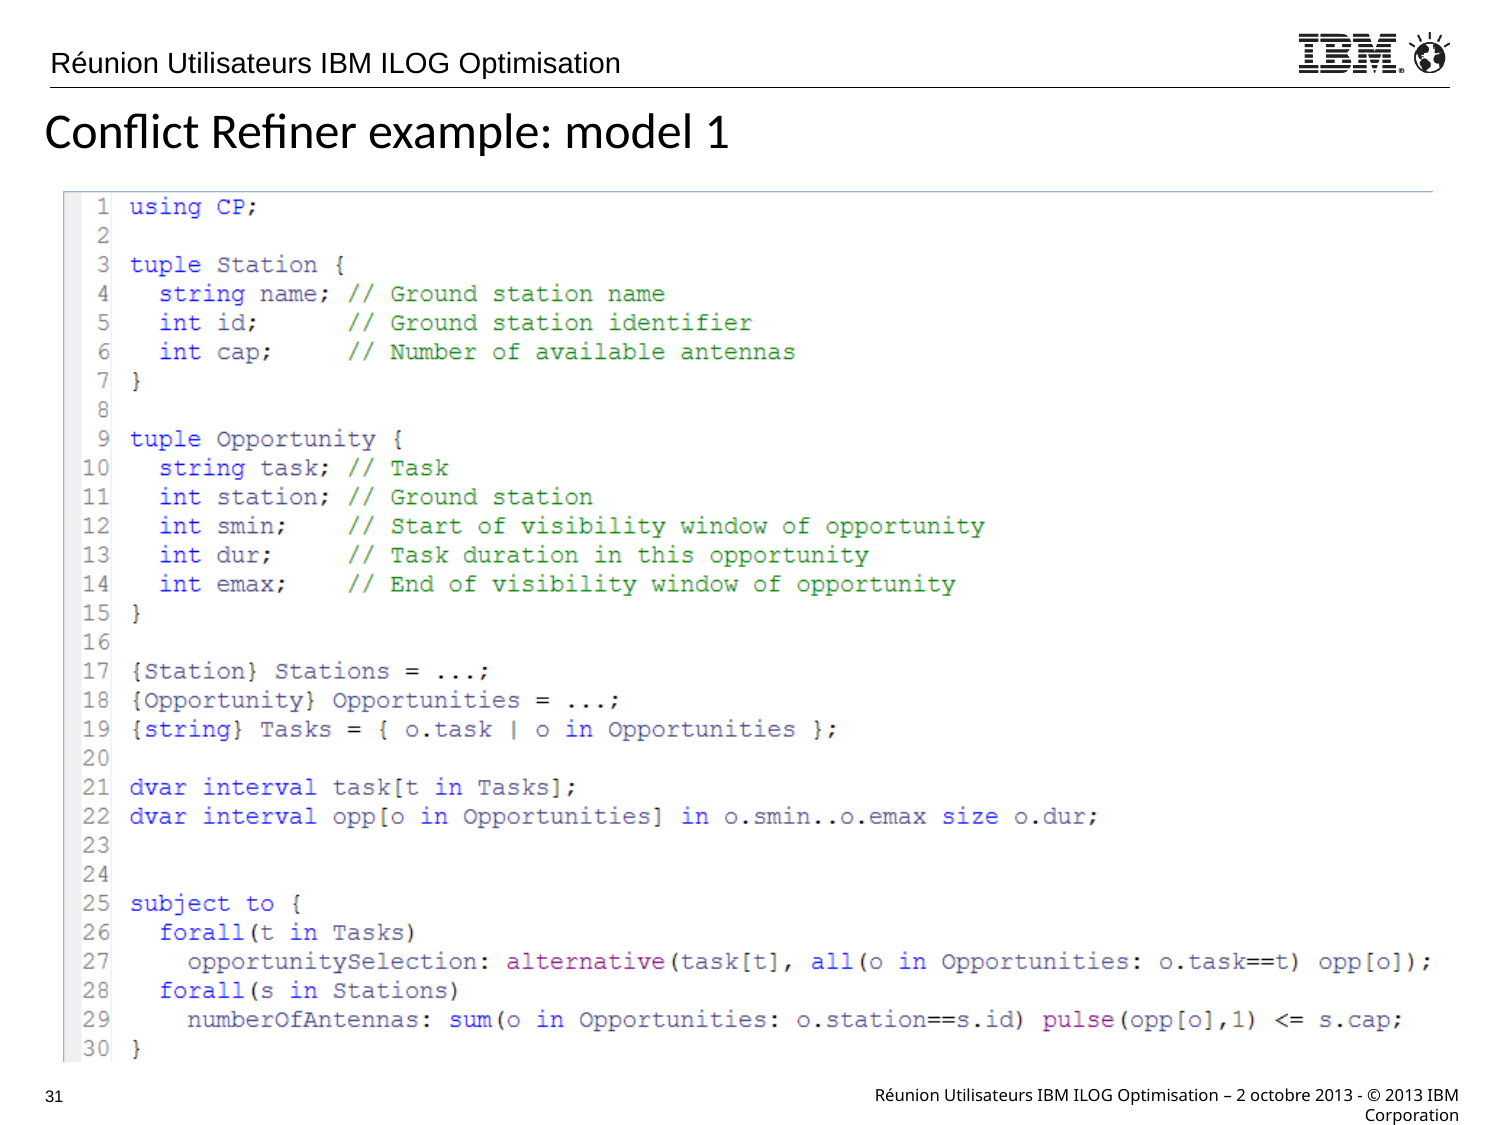

# Conflict Refiner example: model 1
31